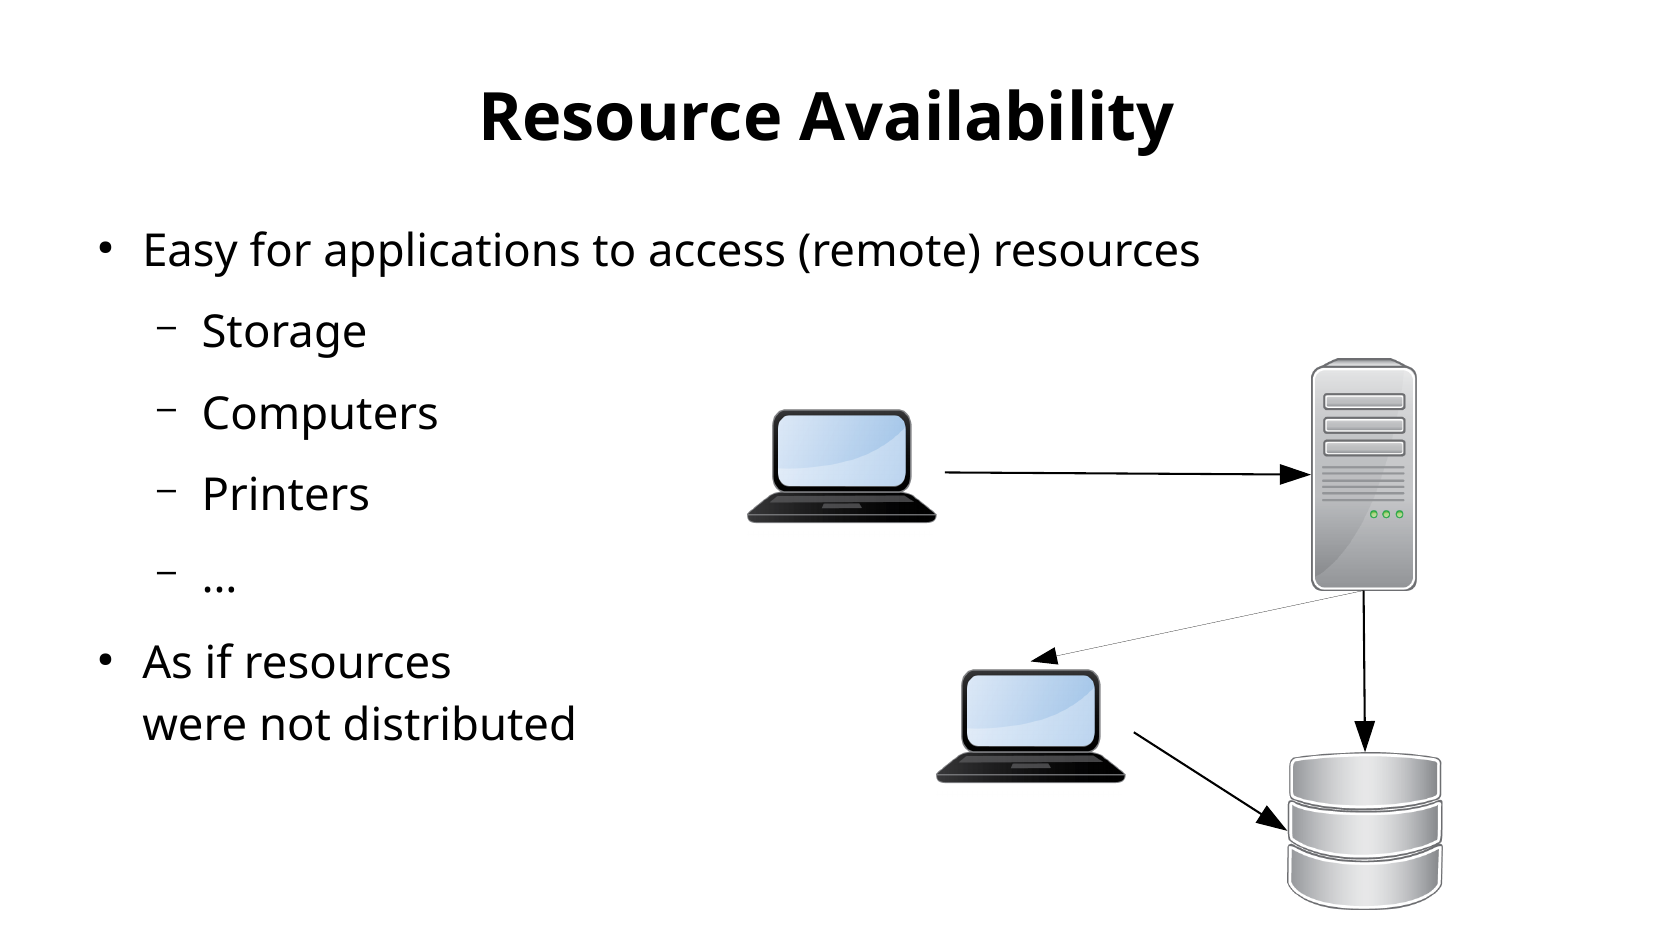

# Resource Availability
Easy for applications to access (remote) resources
Storage
Computers
Printers
…
As if resources
were not distributed